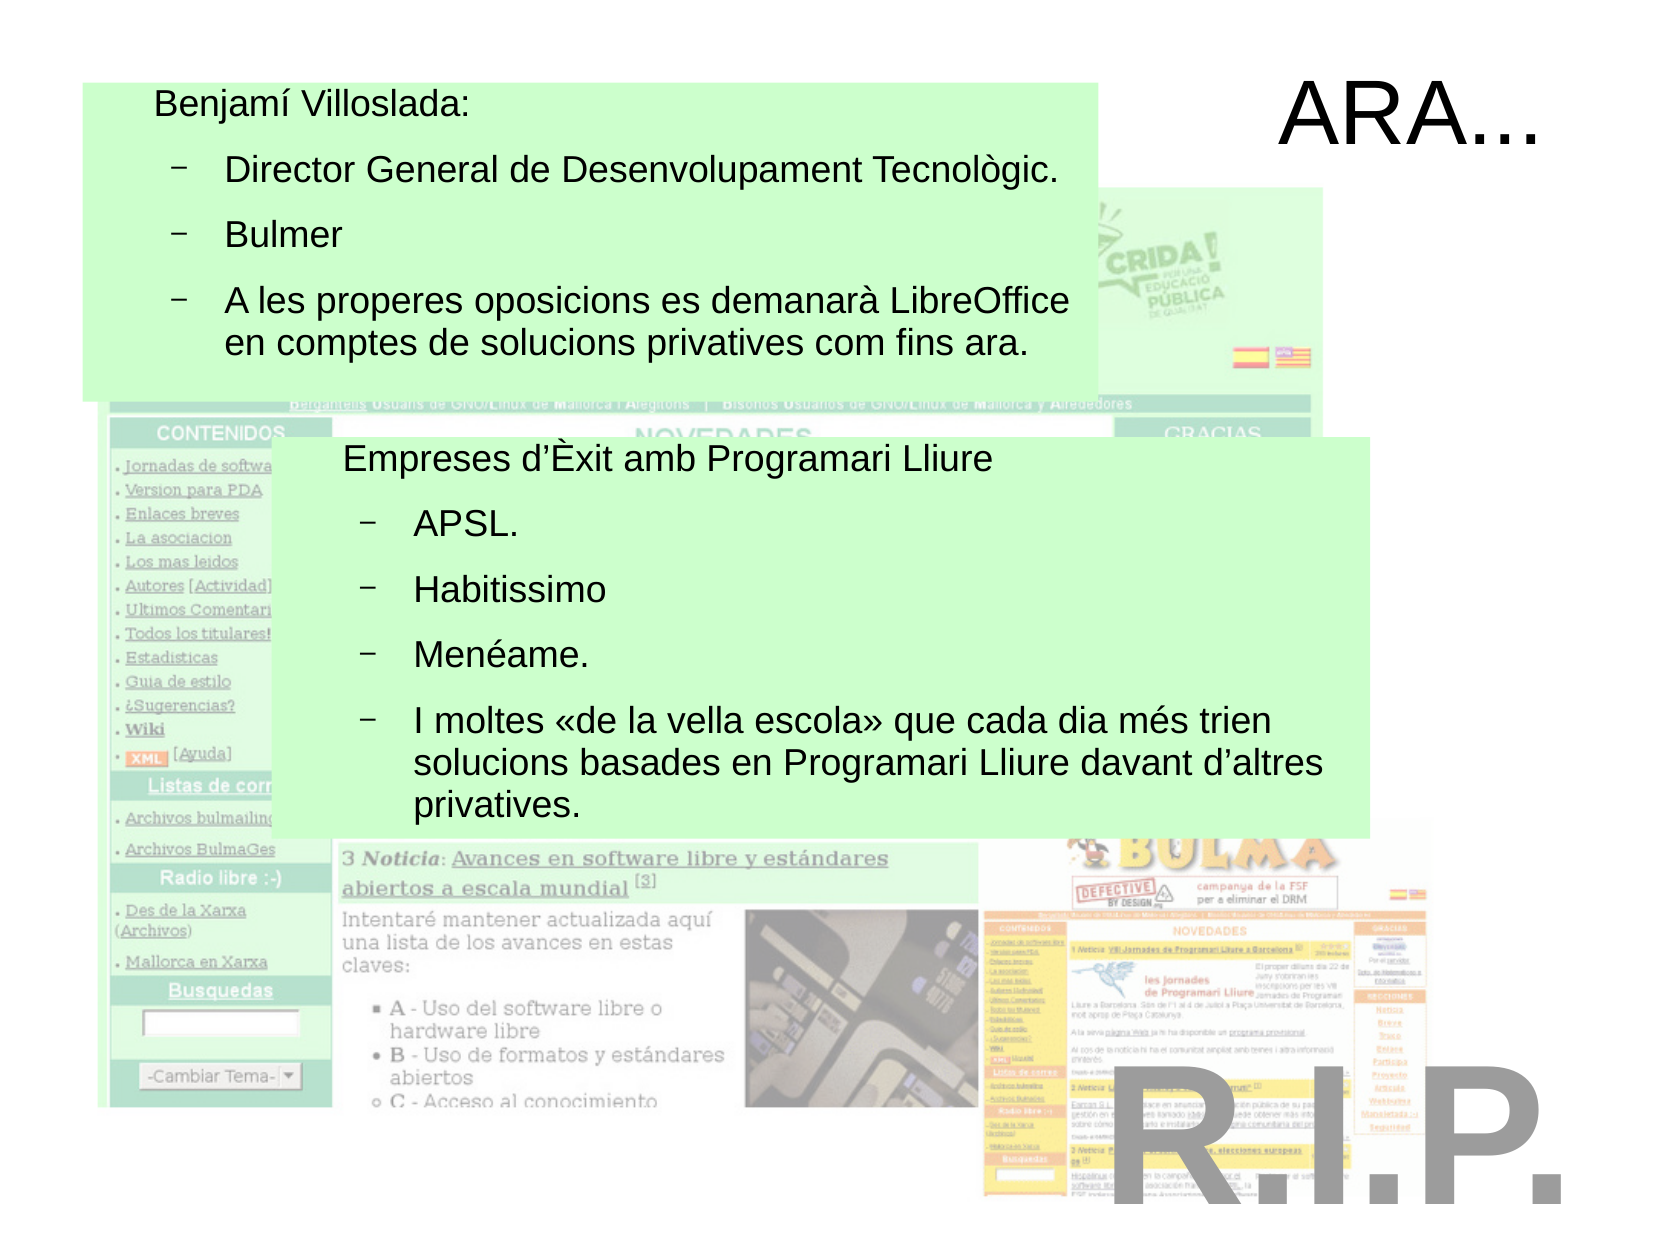

# ARA...
Benjamí Villoslada:
Director General de Desenvolupament Tecnològic.
Bulmer
A les properes oposicions es demanarà LibreOffice en comptes de solucions privatives com fins ara.
Empreses d’Èxit amb Programari Lliure
APSL.
Habitissimo
Menéame.
I moltes «de la vella escola» que cada dia més trien solucions basades en Programari Lliure davant d’altres privatives.
R.I.P.